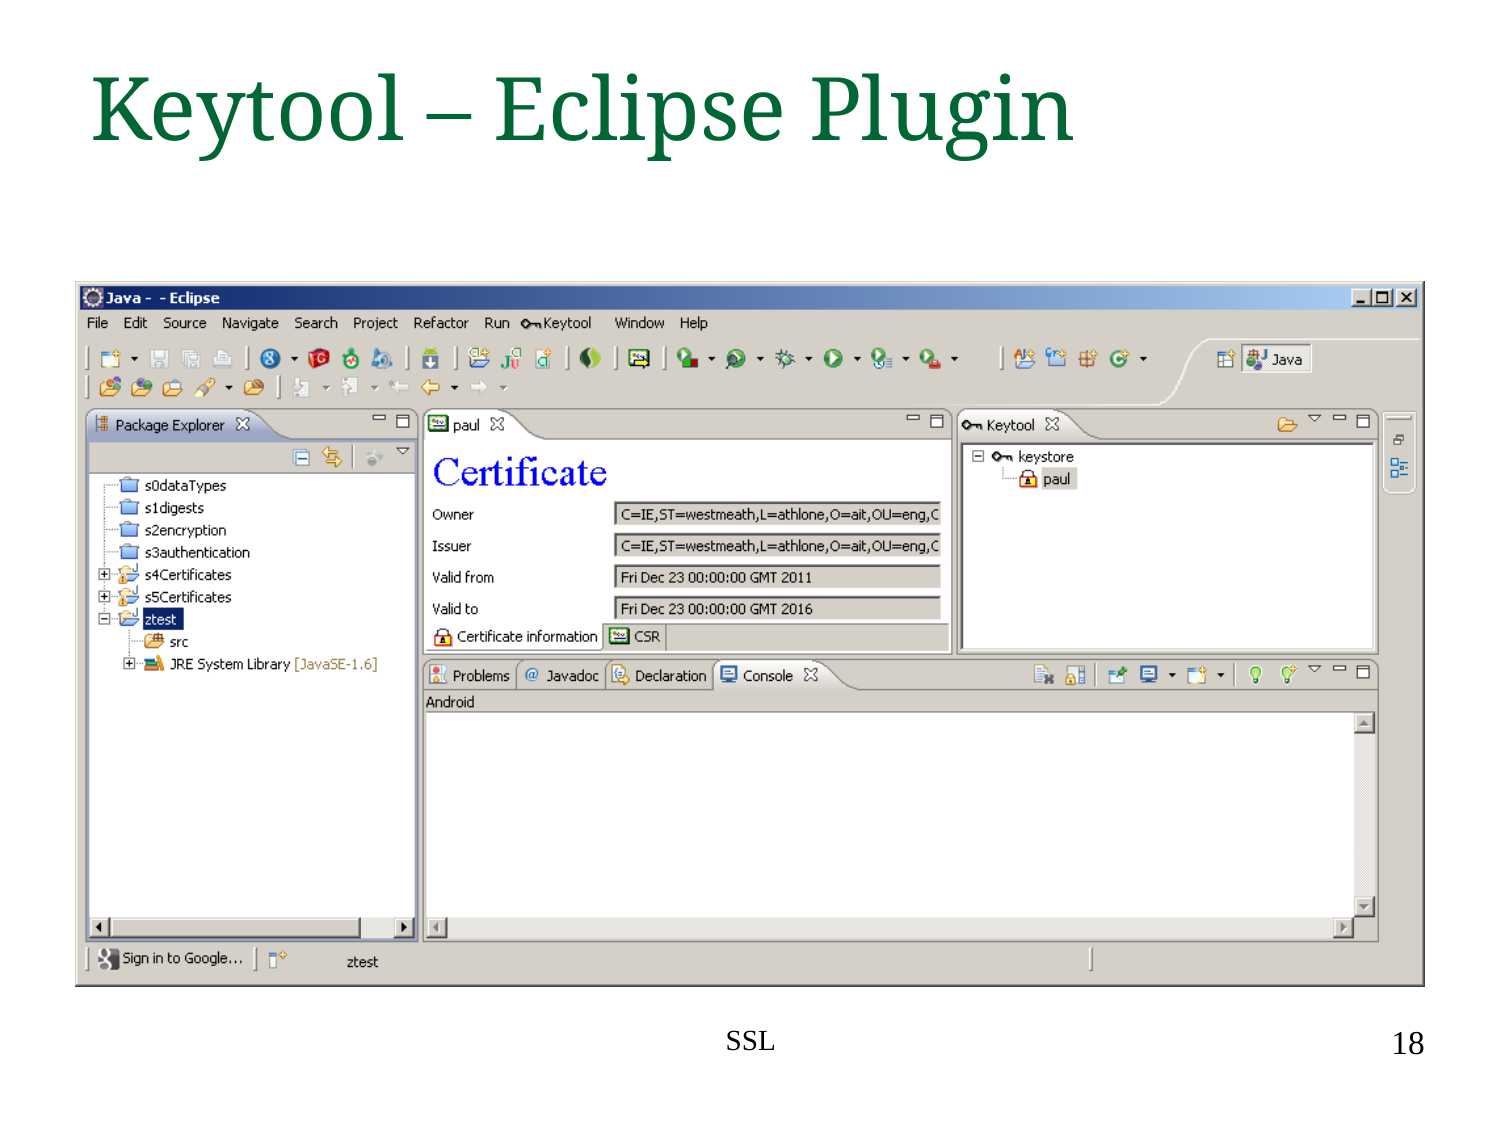

# Keytool – Eclipse Plugin
SSL
18